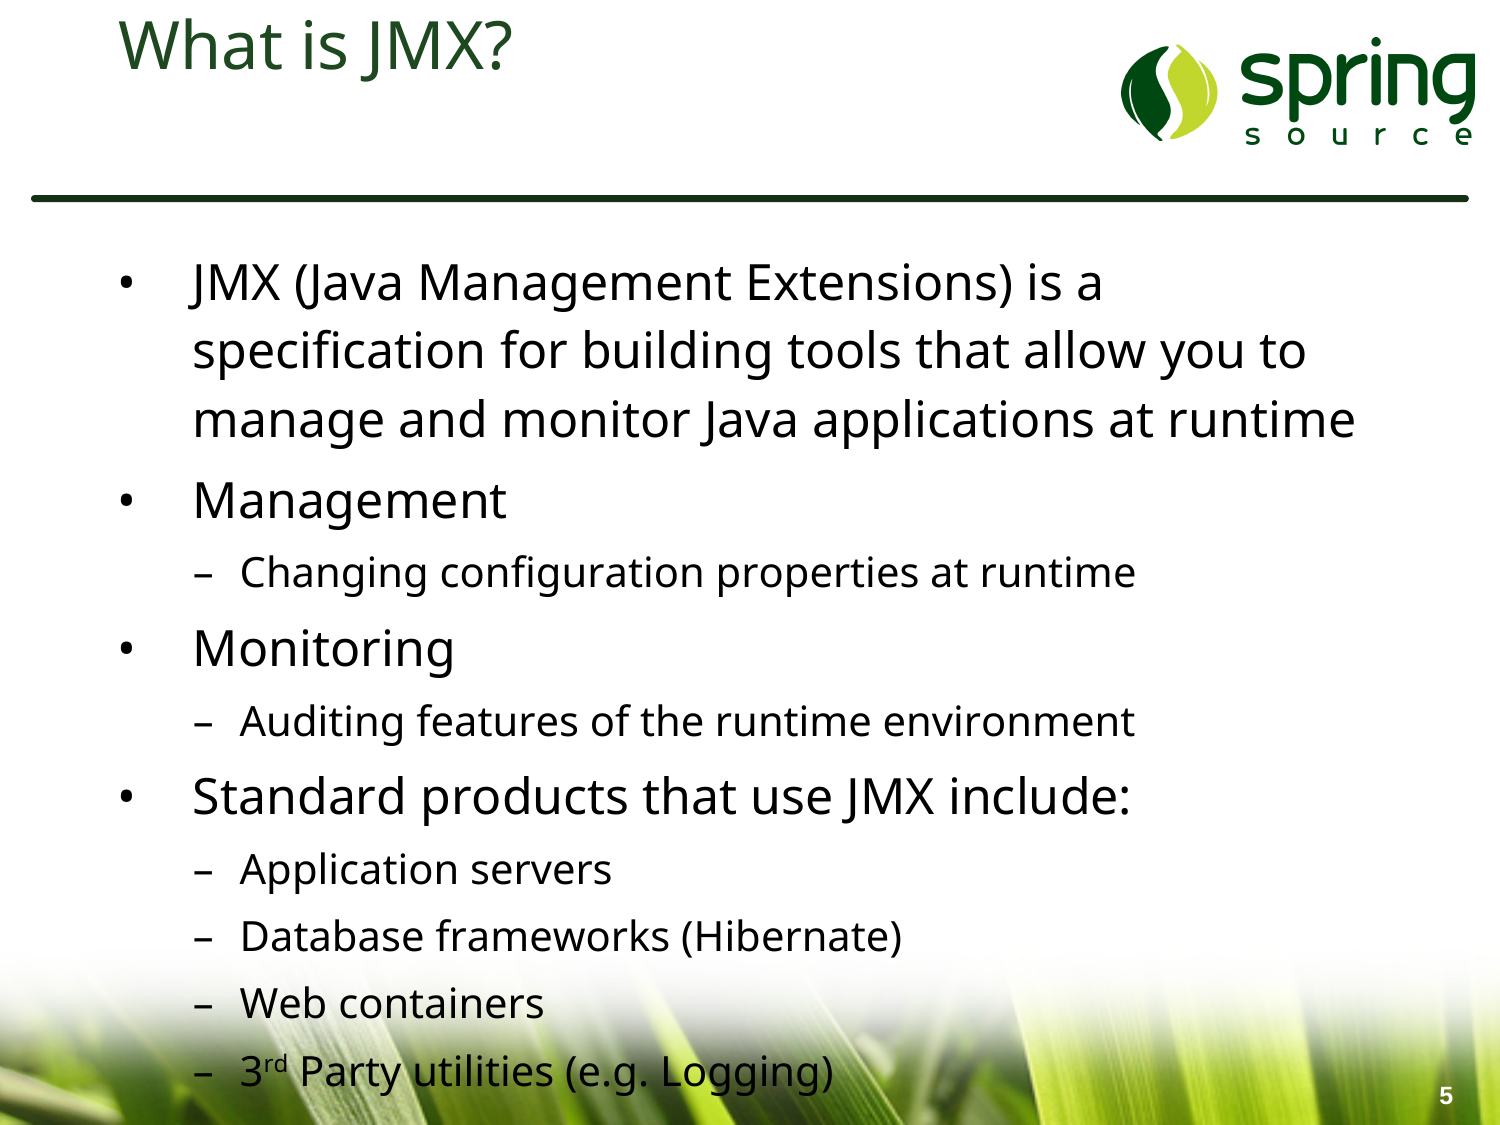

# What is JMX?
JMX (Java Management Extensions) is a specification for building tools that allow you to manage and monitor Java applications at runtime
Management
Changing configuration properties at runtime
Monitoring
Auditing features of the runtime environment
Standard products that use JMX include:
Application servers
Database frameworks (Hibernate)
Web containers
3rd Party utilities (e.g. Logging)